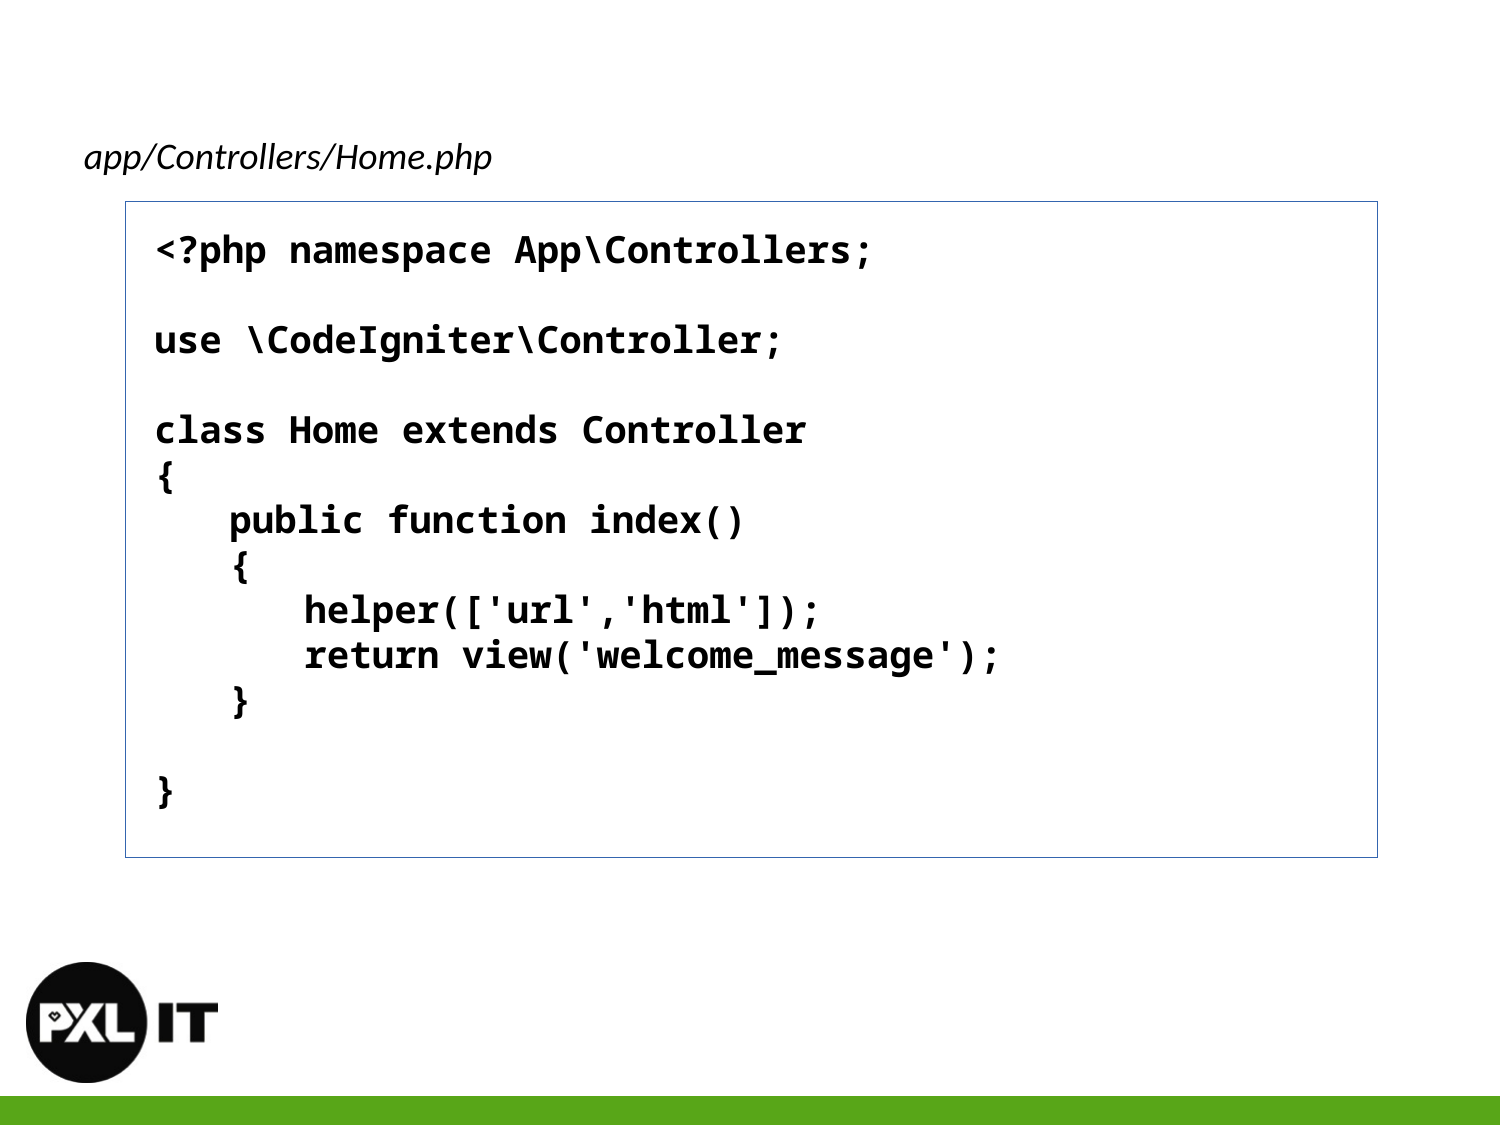

app/Controllers/Home.php
<?php namespace App\Controllers;
use \CodeIgniter\Controller;
class Home extends Controller
{
	public function index()
	{
		helper(['url','html']);
		return view('welcome_message');
	}
}